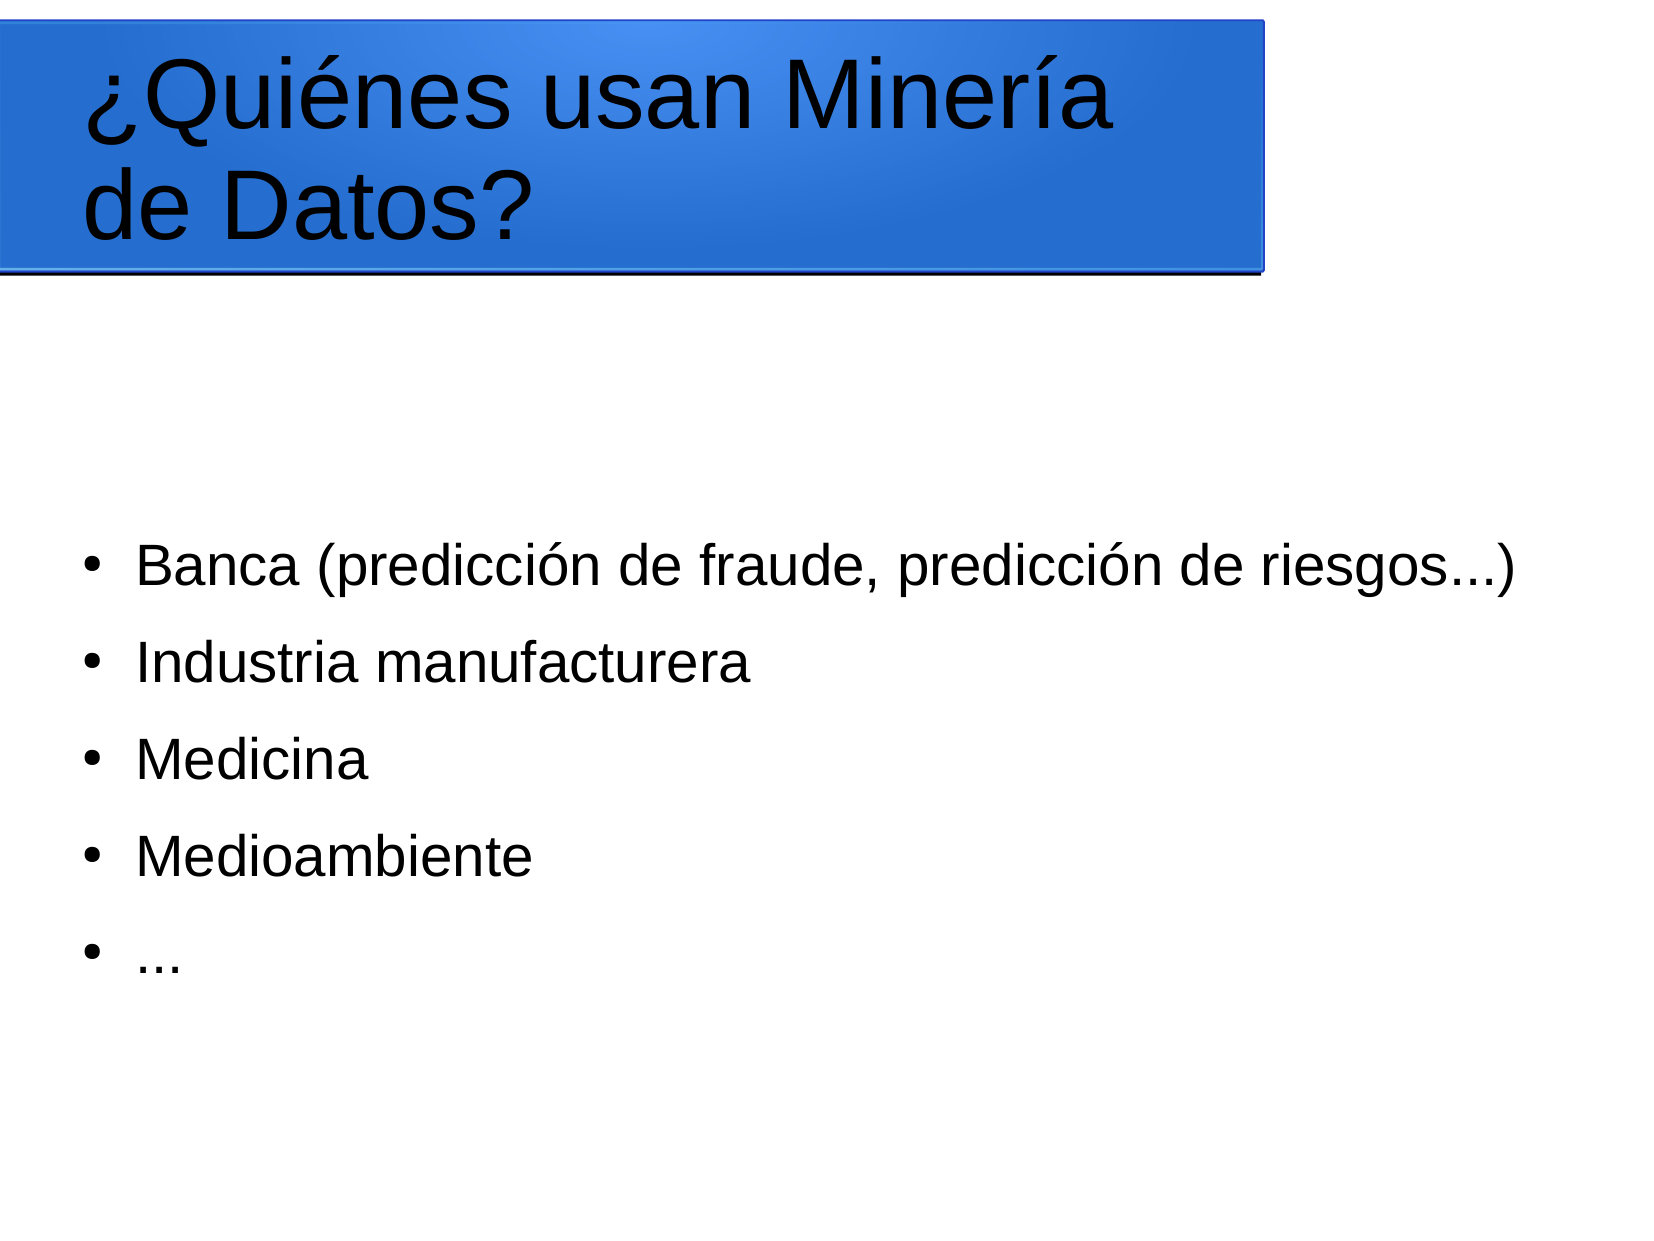

# ¿Quiénes usan Minería de Datos?
Banca (predicción de fraude, predicción de riesgos...)
Industria manufacturera
Medicina
Medioambiente
...